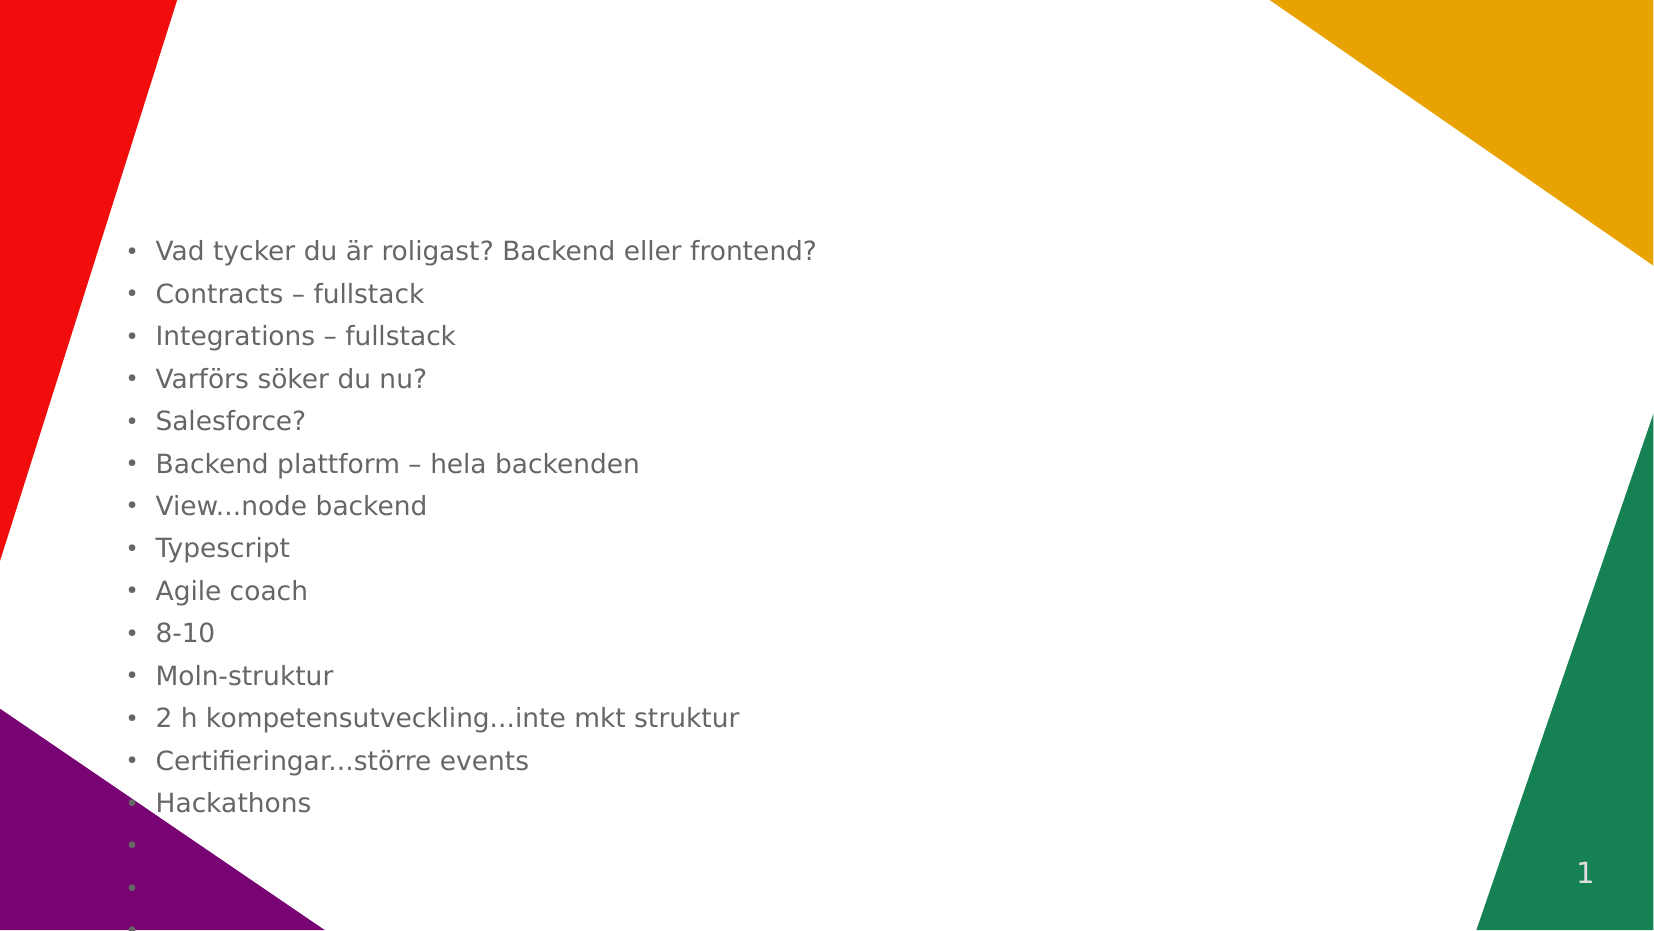

#
Vad tycker du är roligast? Backend eller frontend?
Contracts – fullstack
Integrations – fullstack
Varförs söker du nu?
Salesforce?
Backend plattform – hela backenden
View...node backend
Typescript
Agile coach
8-10
Moln-struktur
2 h kompetensutveckling...inte mkt struktur
Certifieringar...större events
Hackathons
1